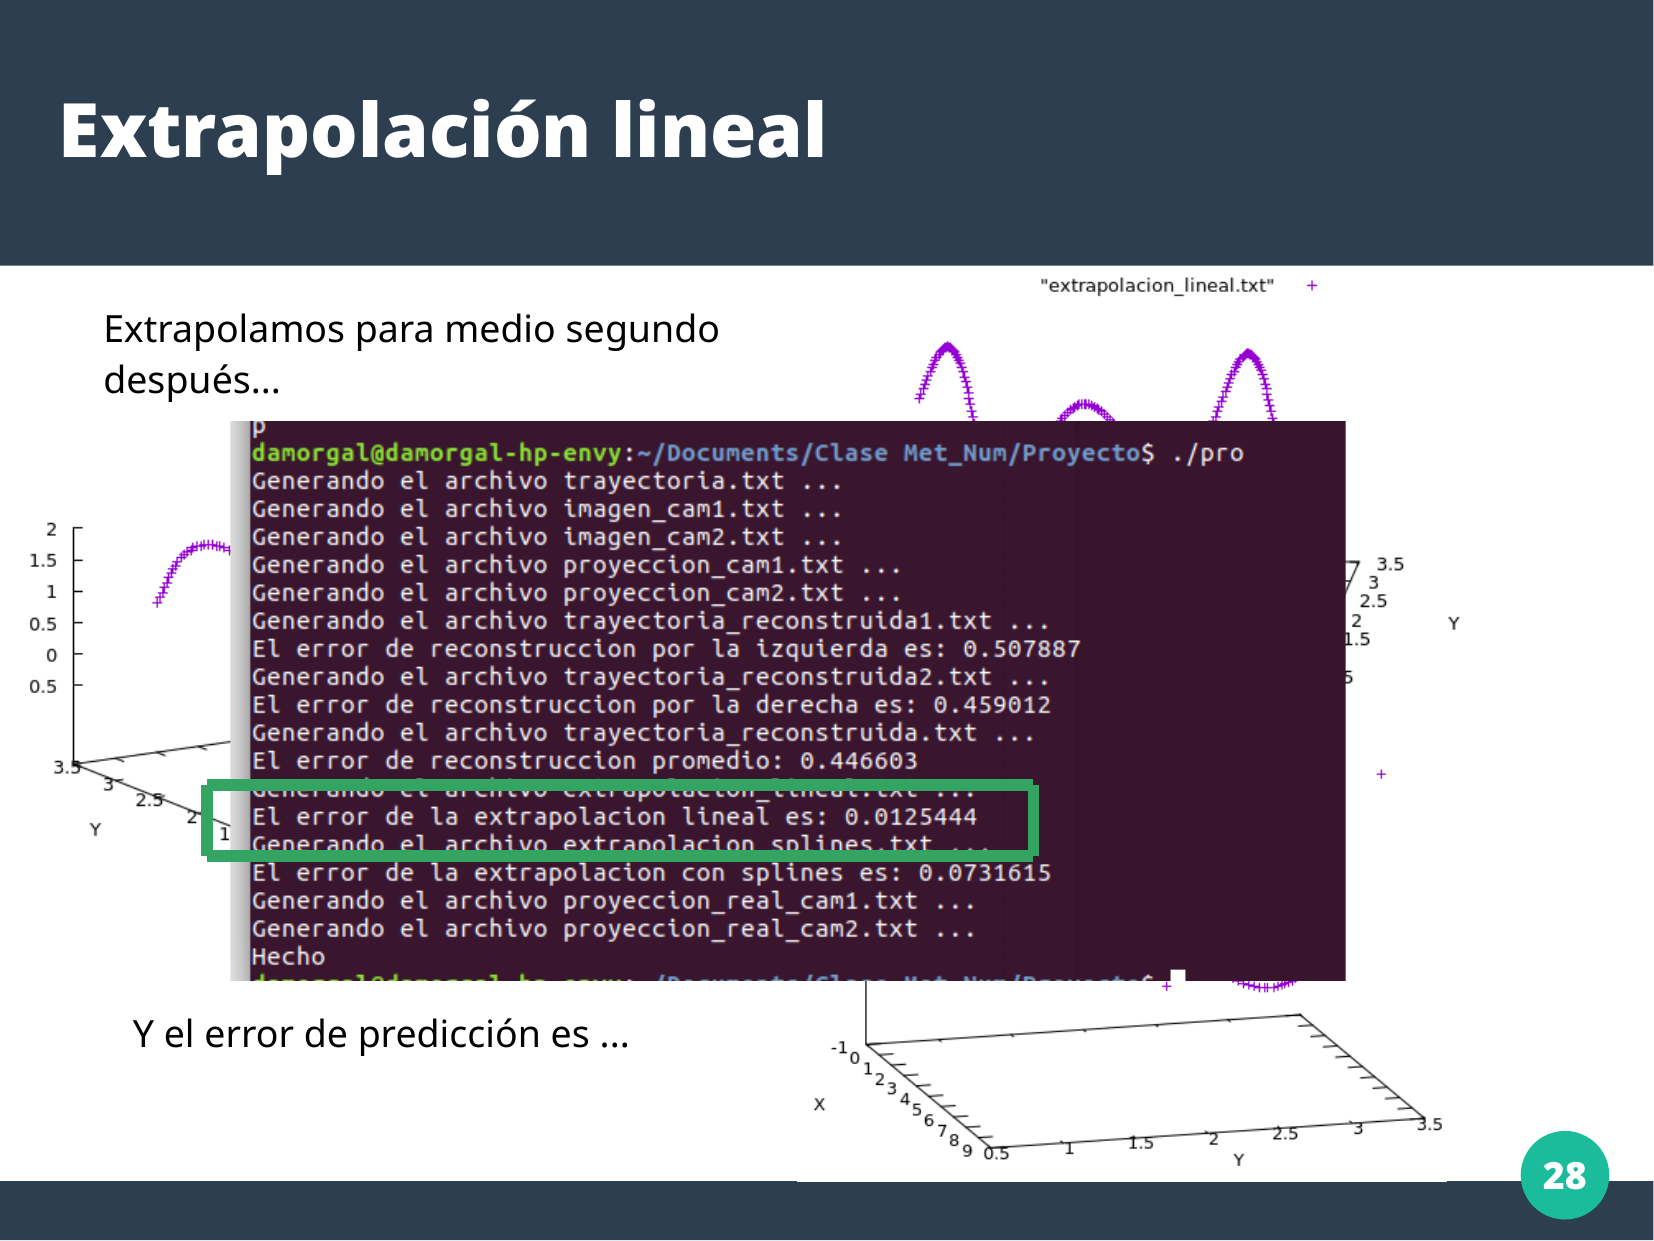

# Extrapolación lineal
Extrapolamos para medio segundo después...
Y el error de predicción es ...
28